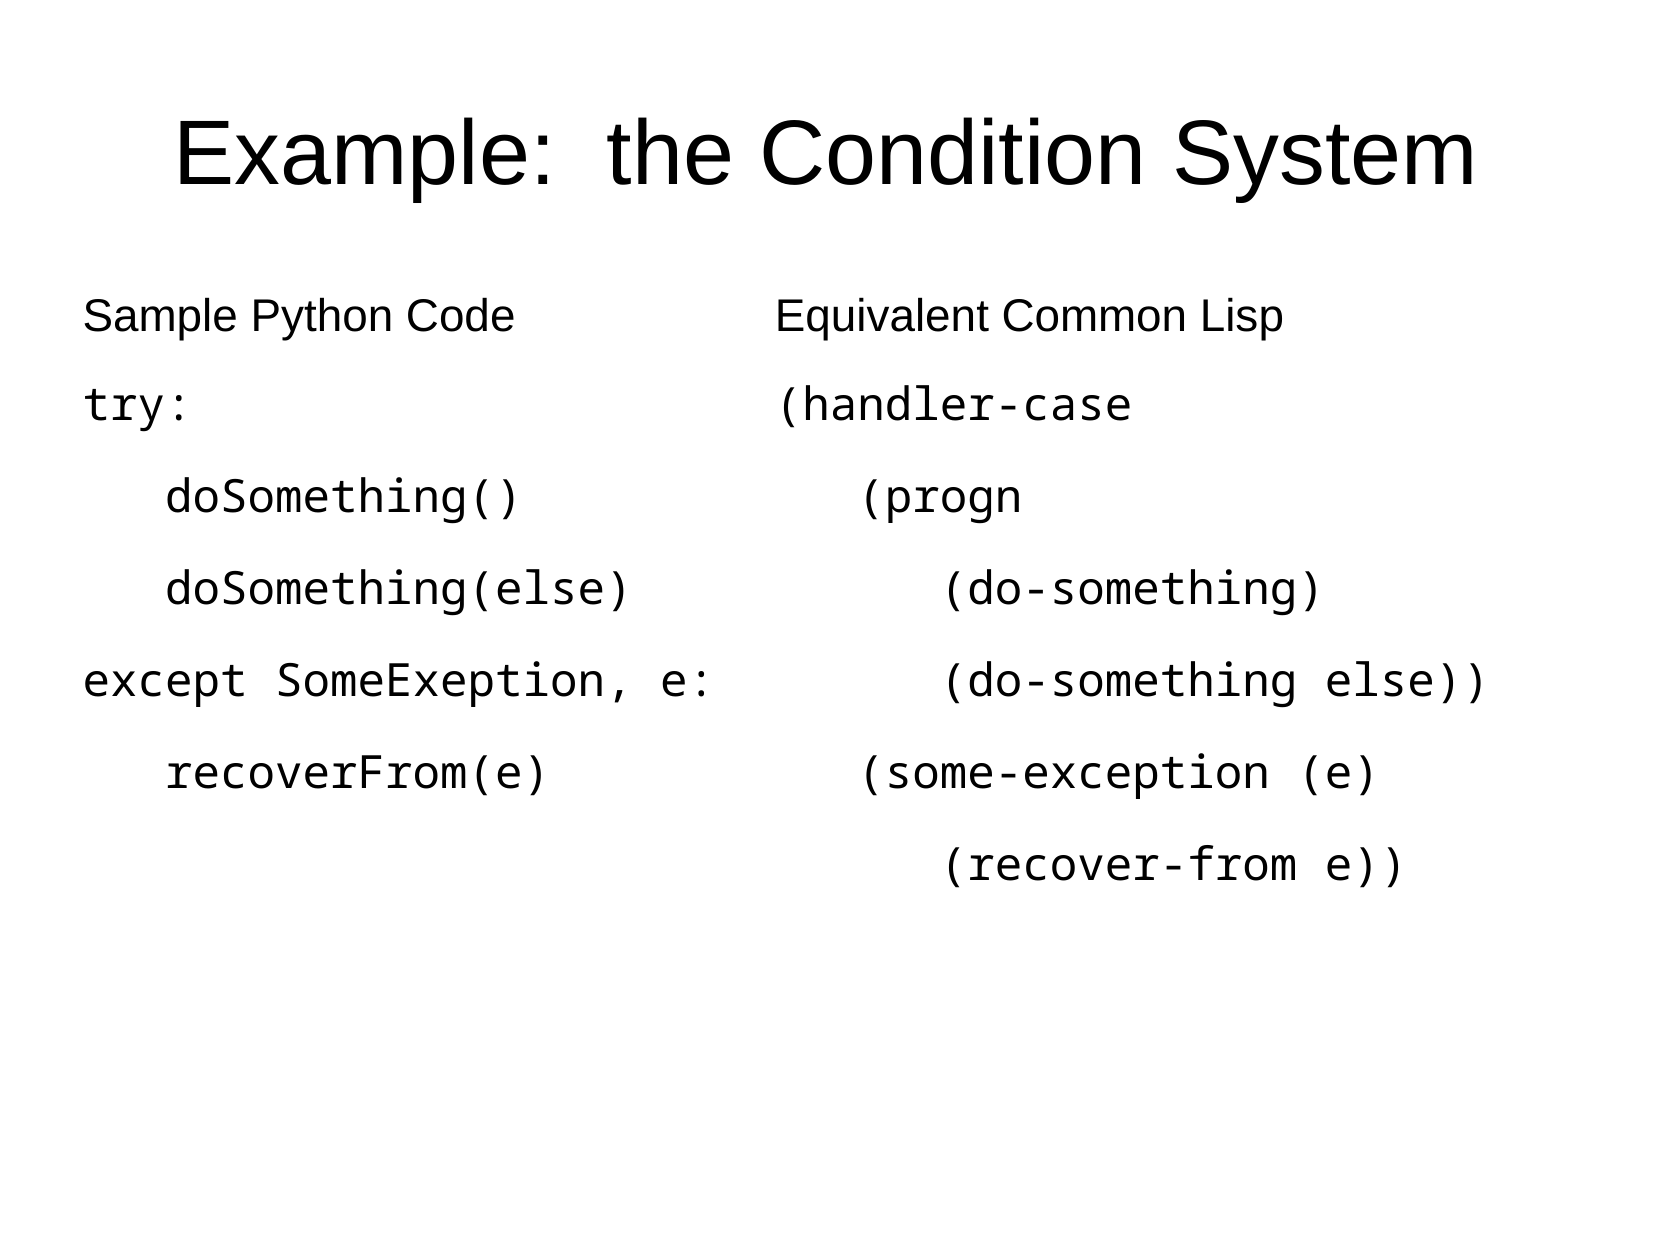

# Example: the Condition System
Sample Python Code
try:
 doSomething()
 doSomething(else)
except SomeExeption, e:
 recoverFrom(e)
Equivalent Common Lisp
(handler-case
 (progn
 (do-something)
 (do-something else))
 (some-exception (e)
 (recover-from e))